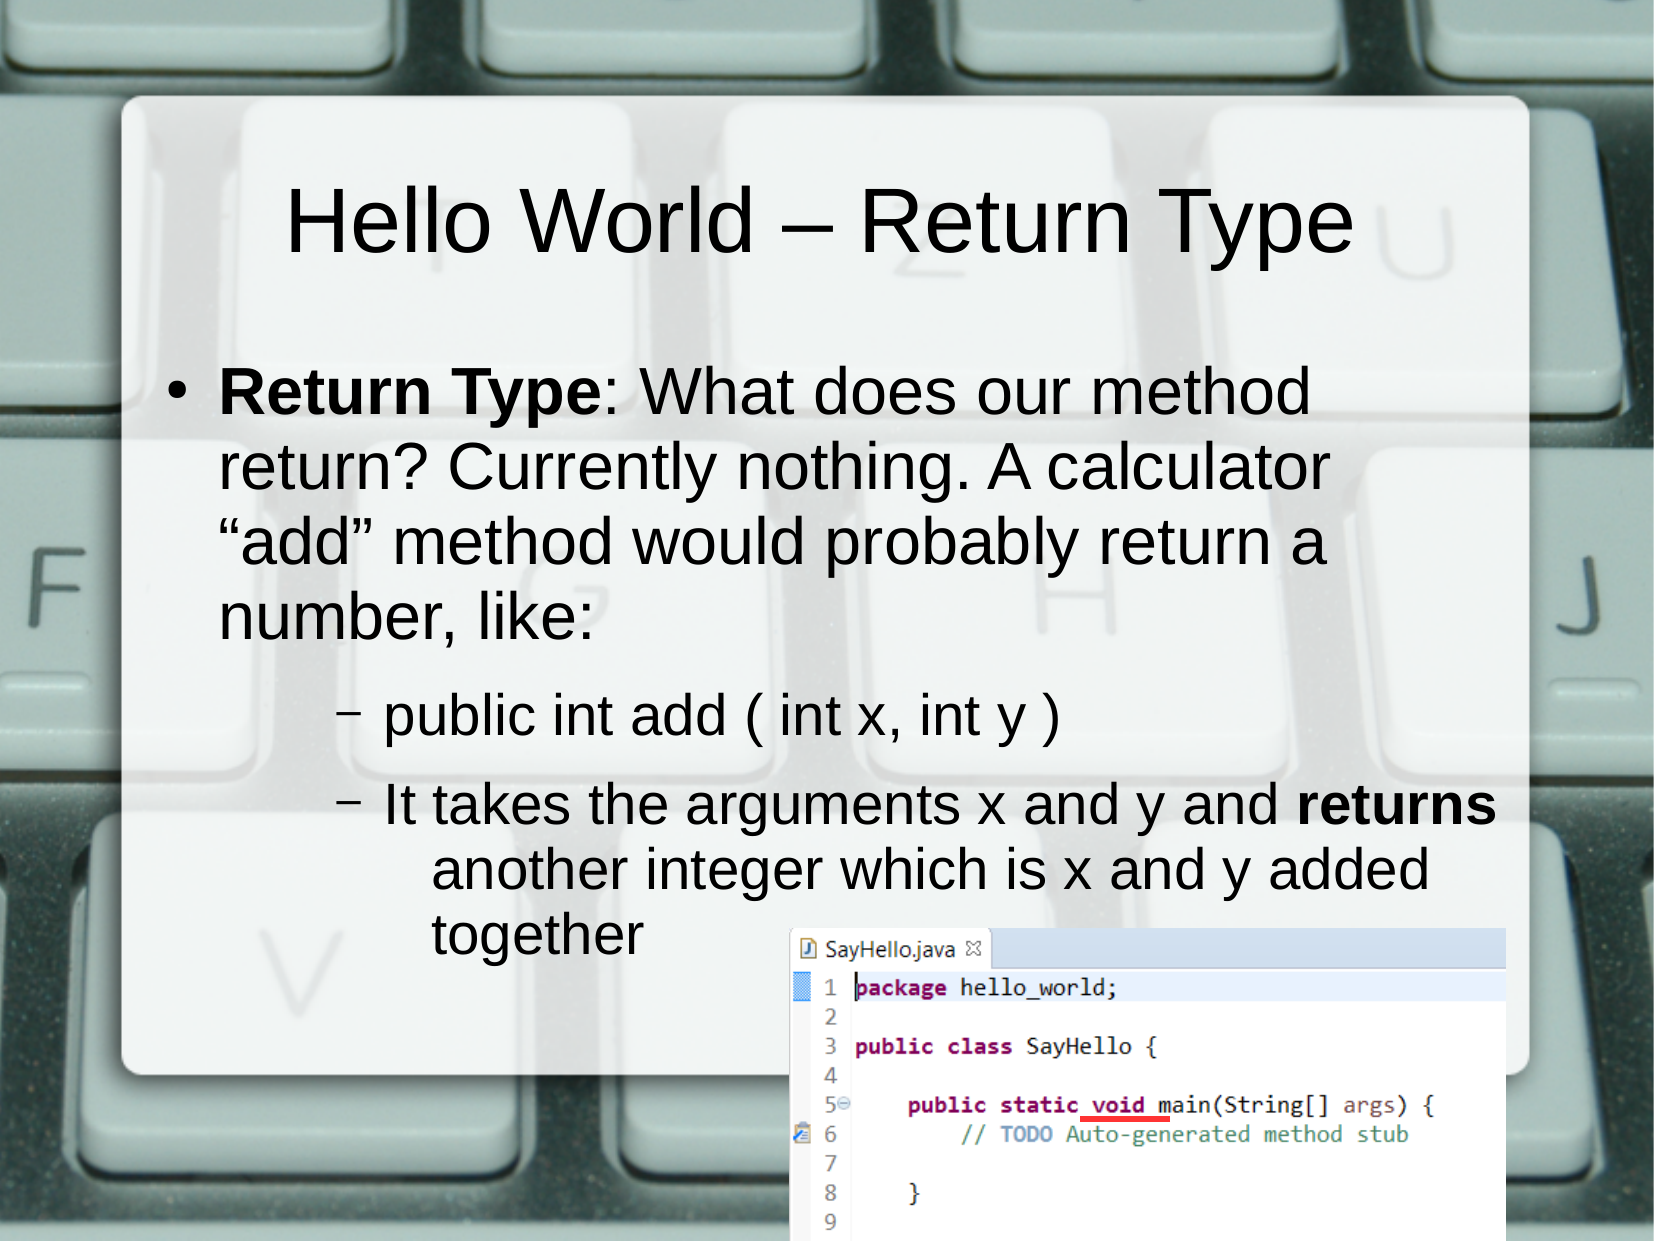

# Hello World – Return Type
Return Type: What does our method return? Currently nothing. A calculator “add” method would probably return a number, like:
public int add ( int x, int y )
It takes the arguments x and y and returns another integer which is x and y added together